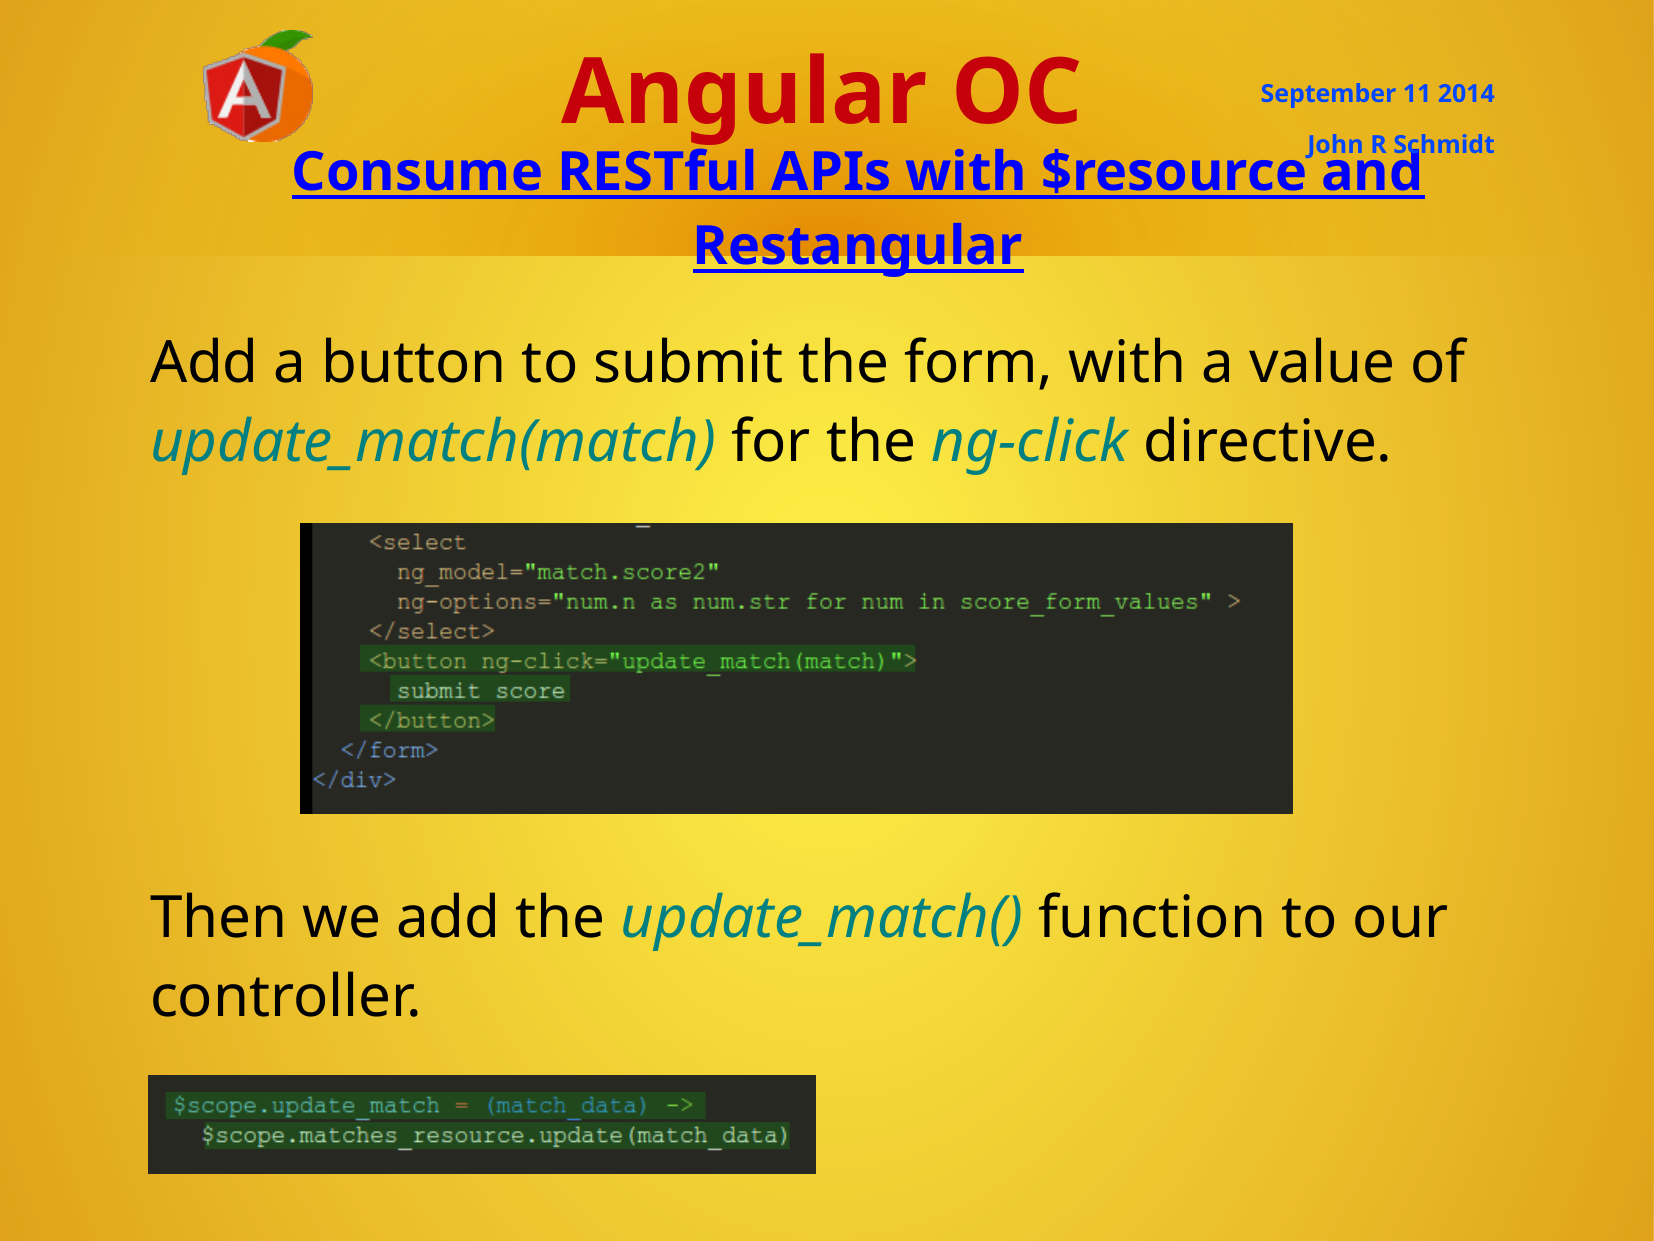

# Angular OC
September 11 2014
John R Schmidt
Consume RESTful APIs with $resource and Restangular
Add a button to submit the form, with a value of update_match(match) for the ng-click directive.
Then we add the update_match() function to our controller.